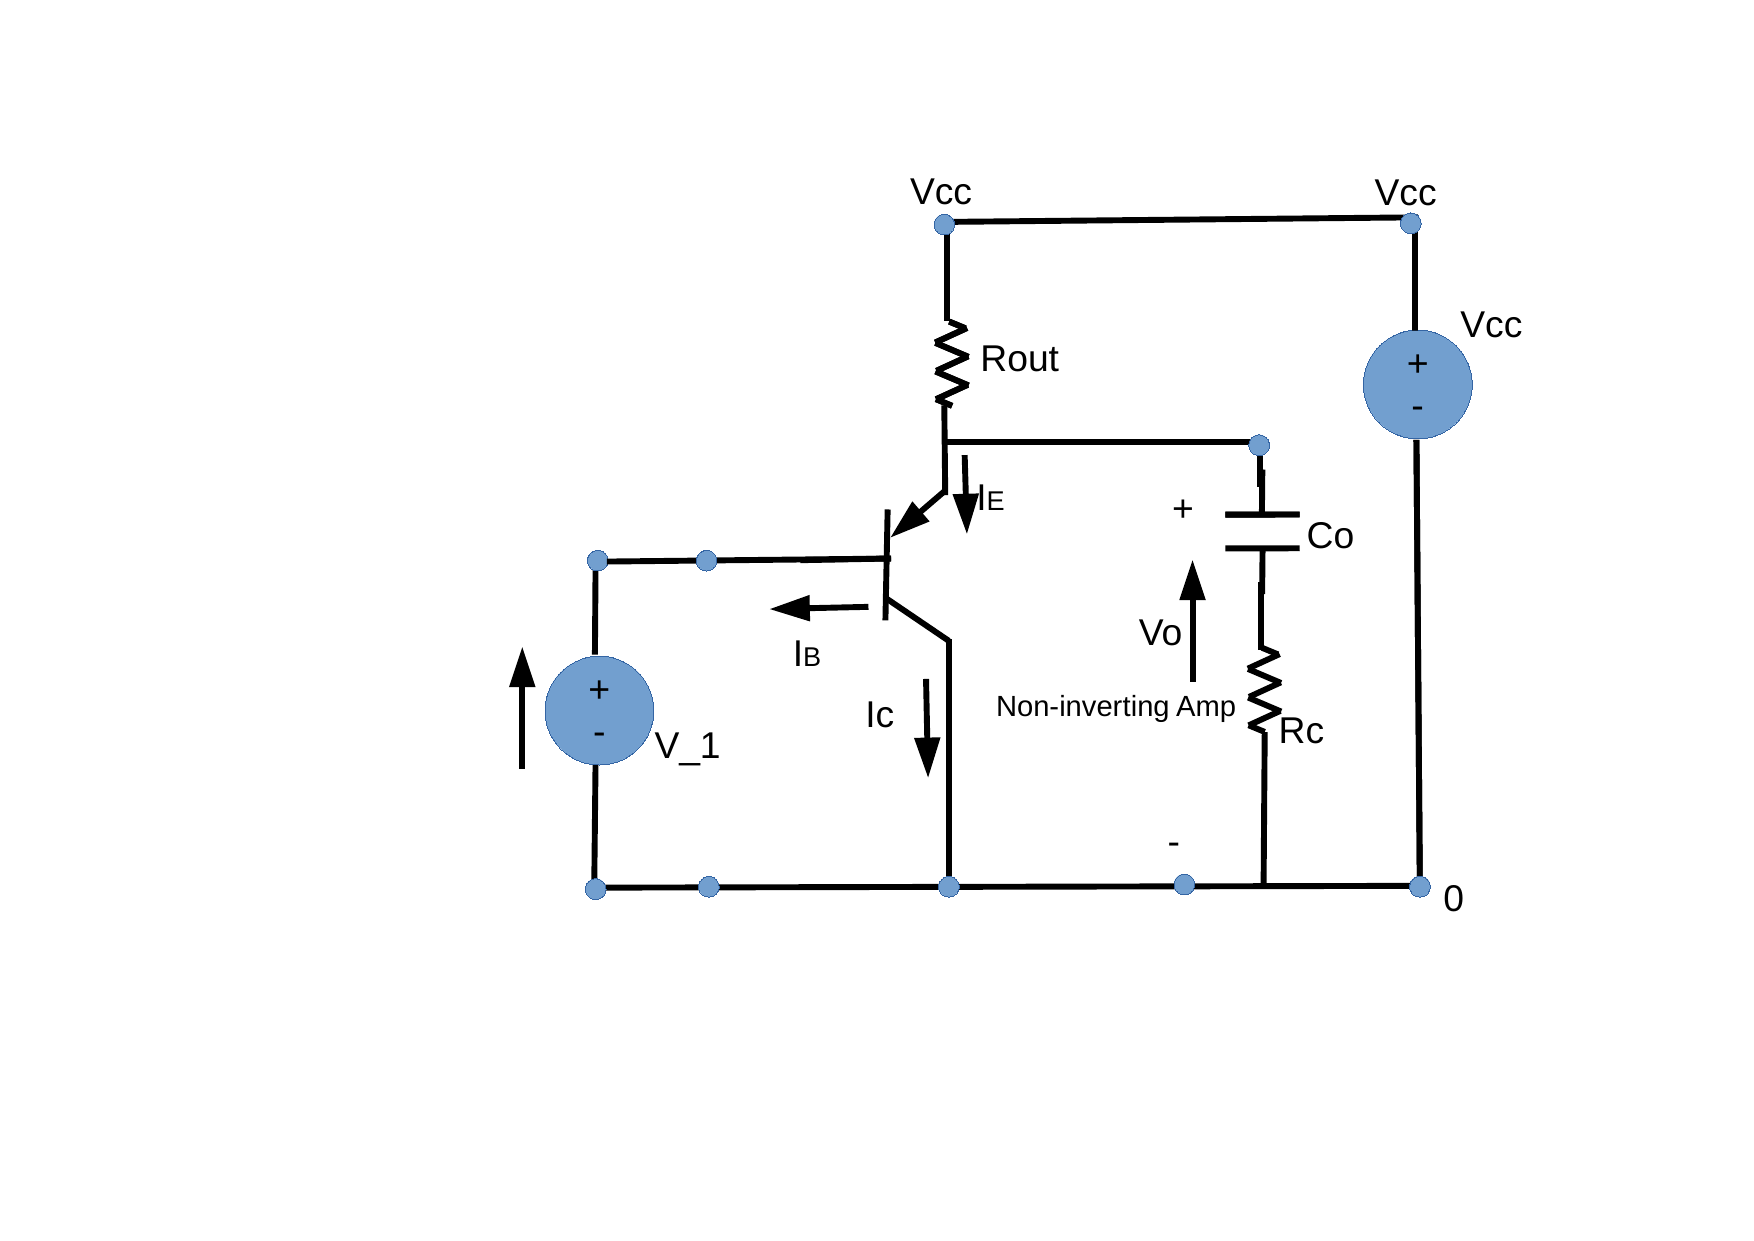

Vcc
Vcc
Vcc
+
-
Rout
IE
+
Co
Vo
IB
+
-
Ic
Non-inverting Amp
Rc
V_1
-
0